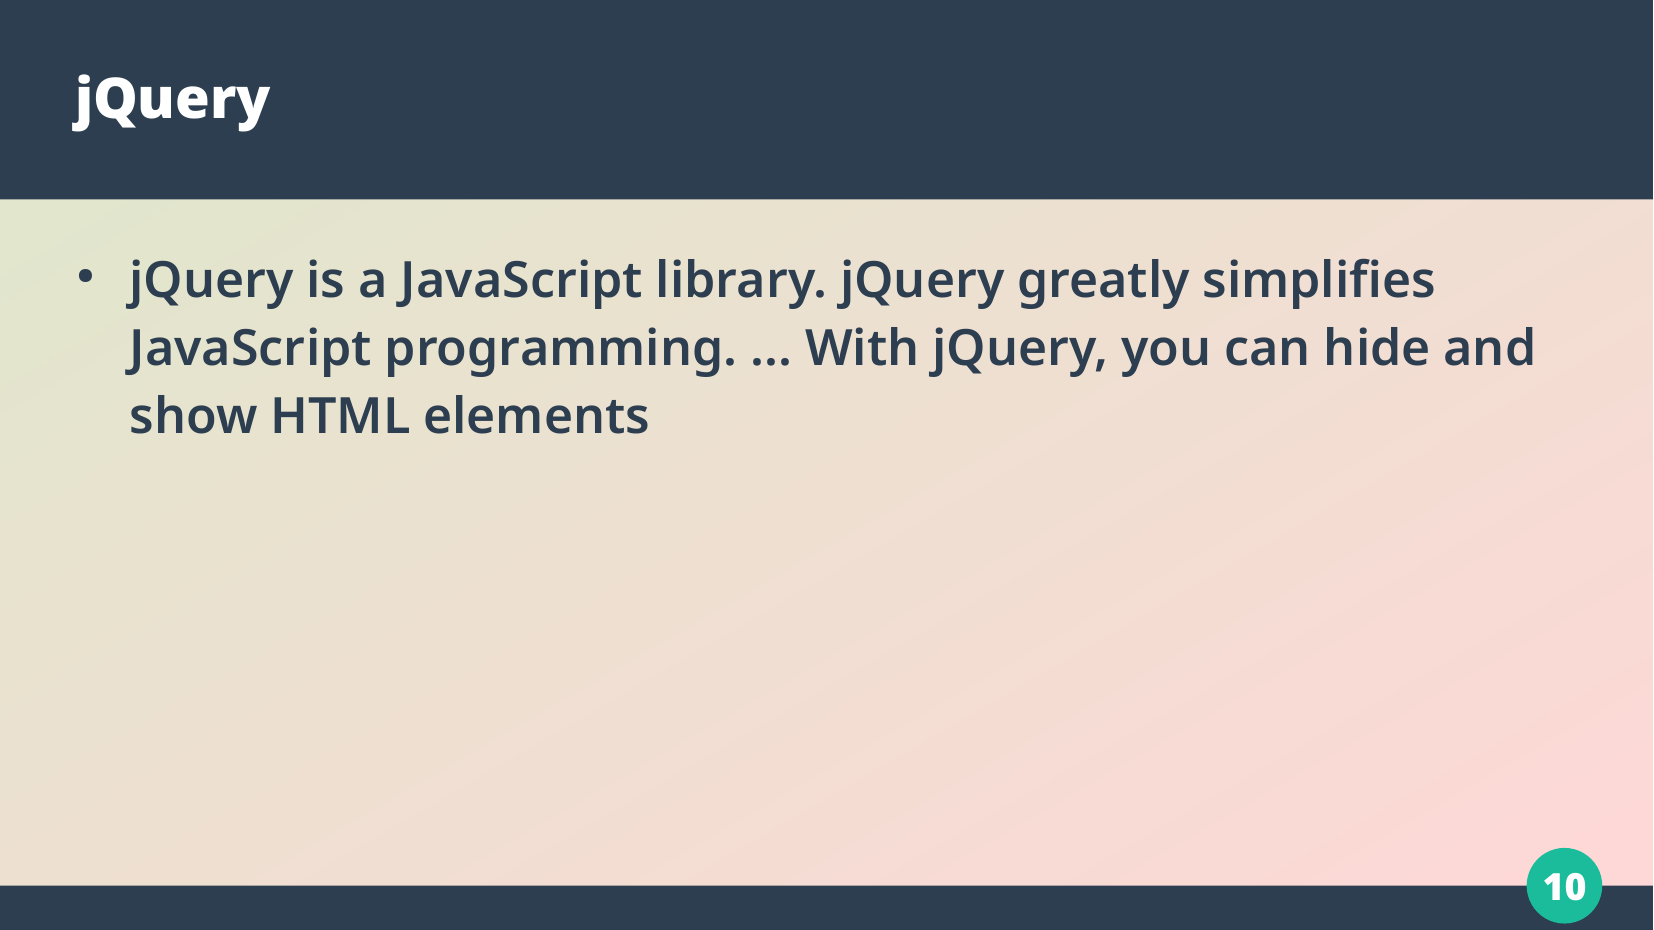

# jQuery
jQuery is a JavaScript library. jQuery greatly simplifies JavaScript programming. ... With jQuery, you can hide and show HTML elements